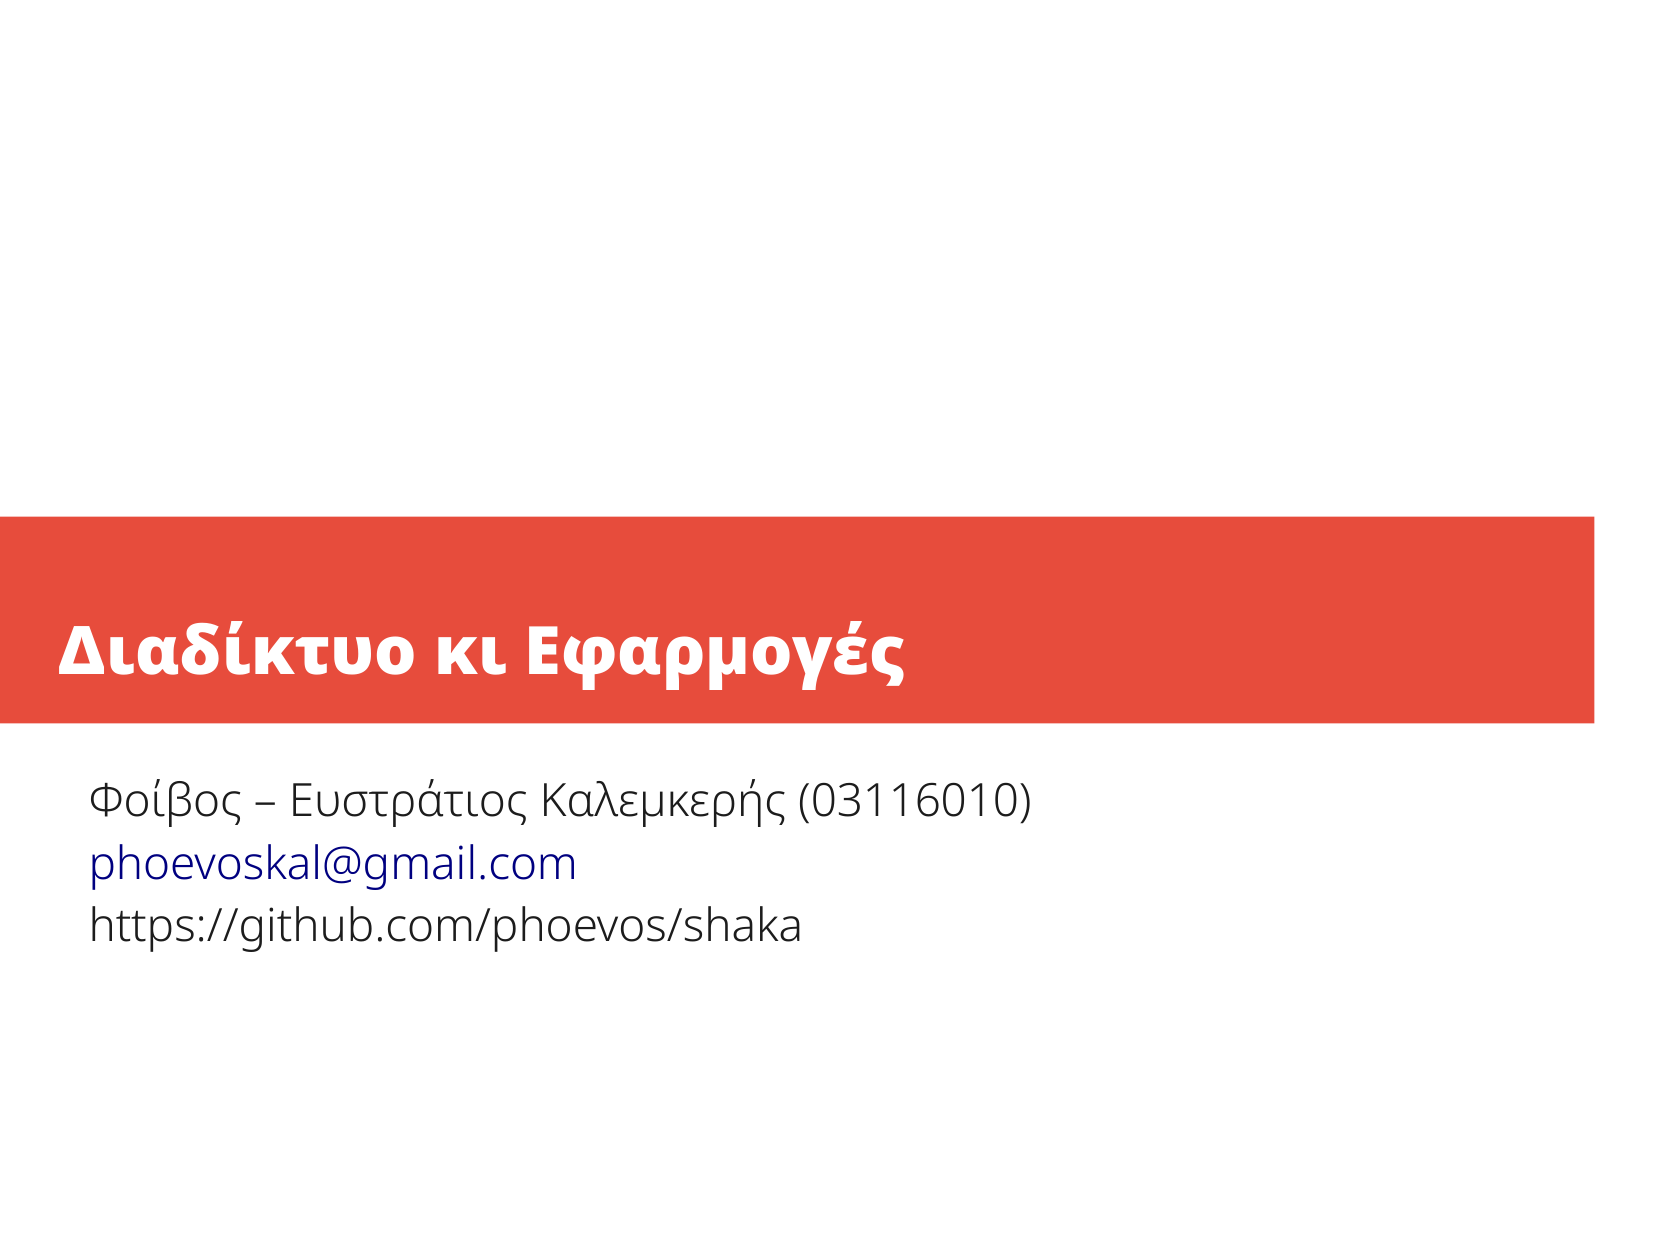

# Διαδίκτυο κι Εφαρμογές
Φοίβος – Ευστράτιος Καλεμκερής (03116010)
phoevoskal@gmail.com
https://github.com/phoevos/shaka